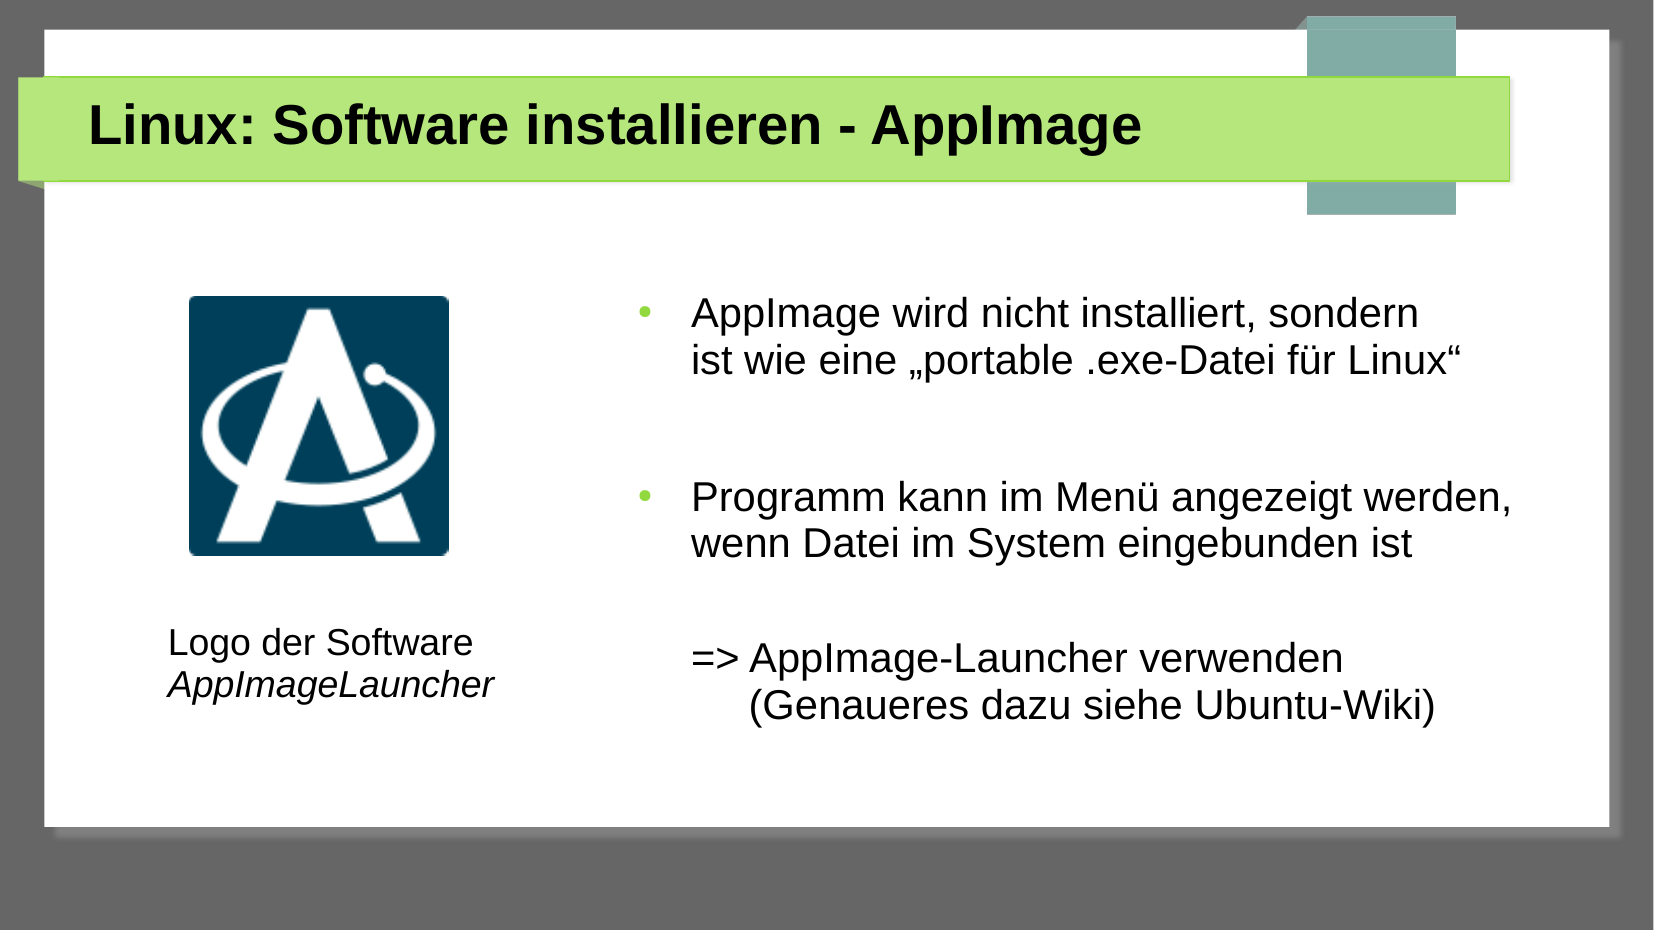

# Linux: Software installieren - AppImage
AppImage wird nicht installiert, sondern
ist wie eine „portable .exe-Datei für Linux“
Programm kann im Menü angezeigt werden,
wenn Datei im System eingebunden ist
=> AppImage-Launcher verwenden
 (Genaueres dazu siehe Ubuntu-Wiki)
Logo der Software
AppImageLauncher